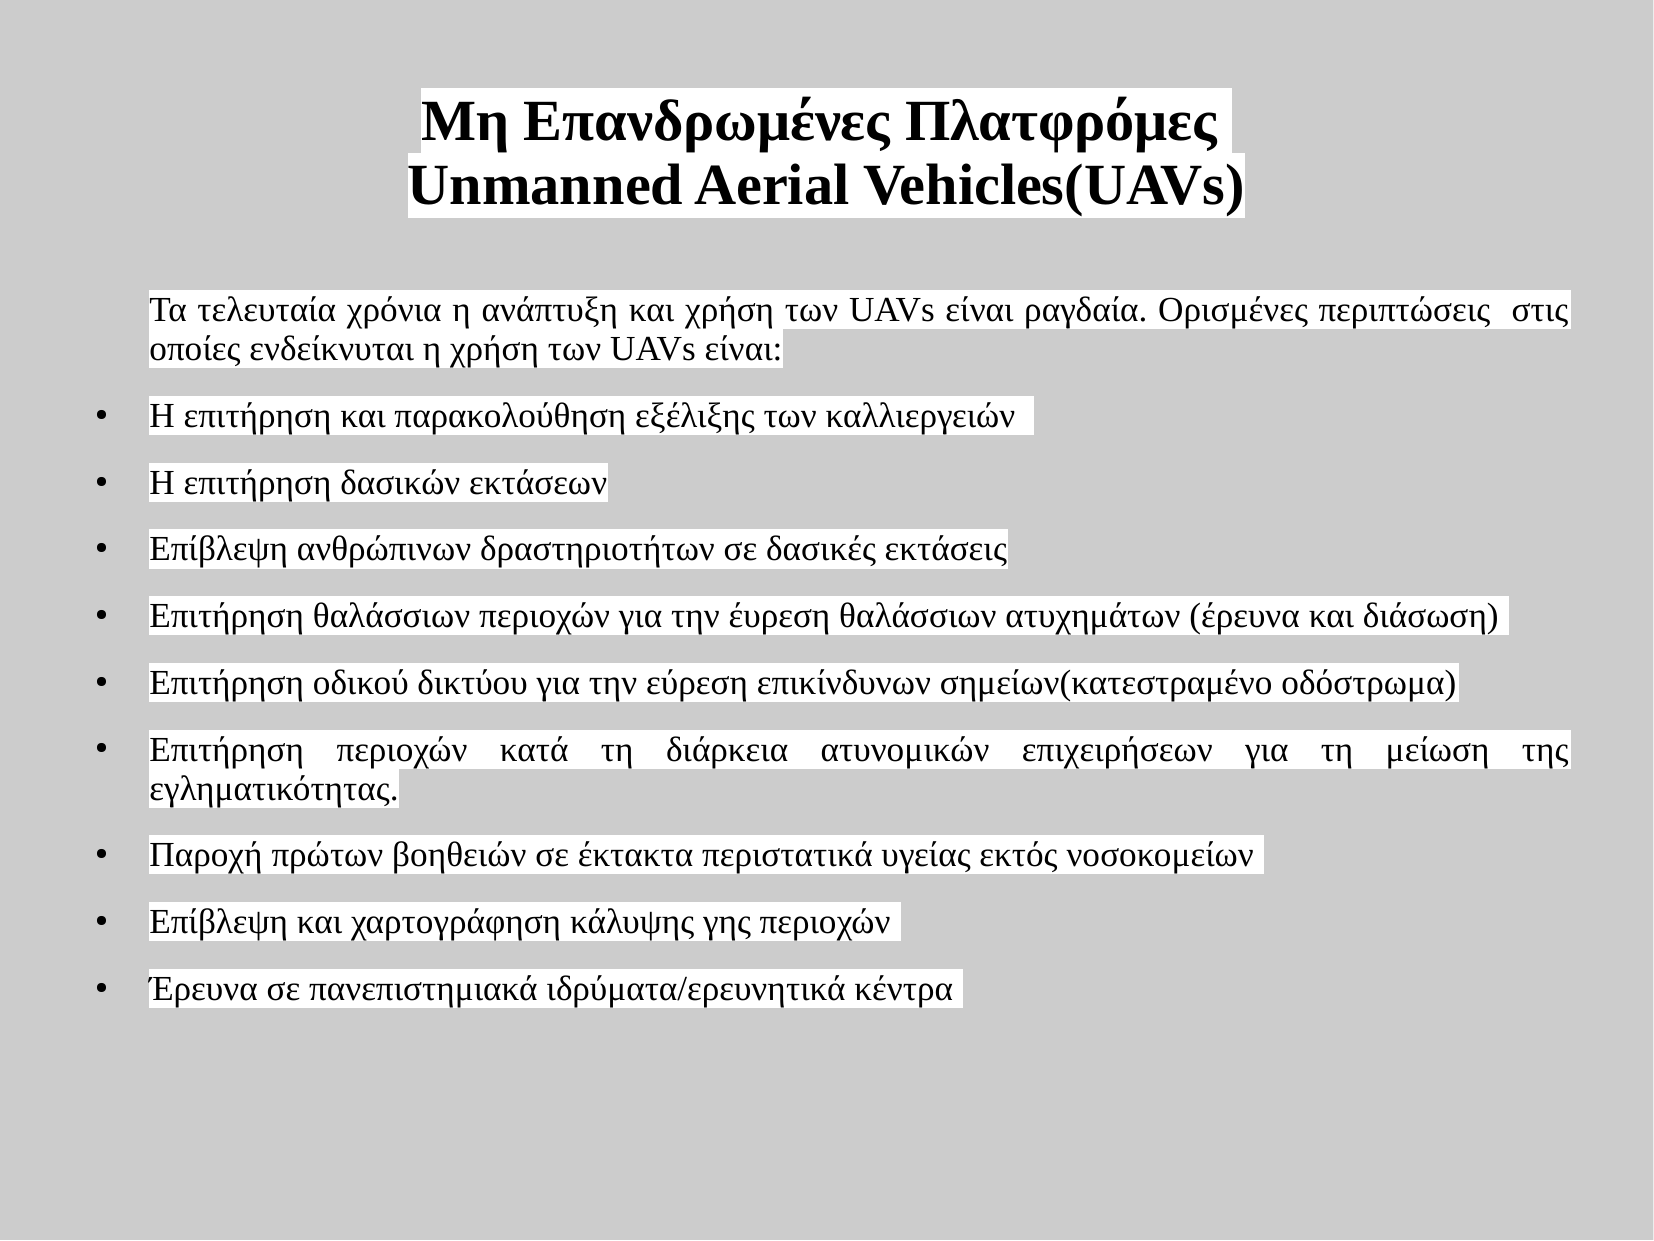

# Μη Επανδρωμένες Πλατφρόμες Unmanned Aerial Vehicles(UAVs)
Τα τελευταία χρόνια η ανάπτυξη και χρήση των UAVs είναι ραγδαία. Ορισμένες περιπτώσεις στις οποίες ενδείκνυται η χρήση των UAVs είναι:
Η επιτήρηση και παρακολούθηση εξέλιξης των καλλιεργειών
Η επιτήρηση δασικών εκτάσεων
Επίβλεψη ανθρώπινων δραστηριοτήτων σε δασικές εκτάσεις
Επιτήρηση θαλάσσιων περιοχών για την έυρεση θαλάσσιων ατυχημάτων (έρευνα και διάσωση)
Επιτήρηση οδικού δικτύου για την εύρεση επικίνδυνων σημείων(κατεστραμένο οδόστρωμα)
Επιτήρηση περιοχών κατά τη διάρκεια ατυνομικών επιχειρήσεων για τη μείωση της εγληματικότητας.
Παροχή πρώτων βοηθειών σε έκτακτα περιστατικά υγείας εκτός νοσοκομείων
Επίβλεψη και χαρτογράφηση κάλυψης γης περιοχών
Έρευνα σε πανεπιστημιακά ιδρύματα/ερευνητικά κέντρα